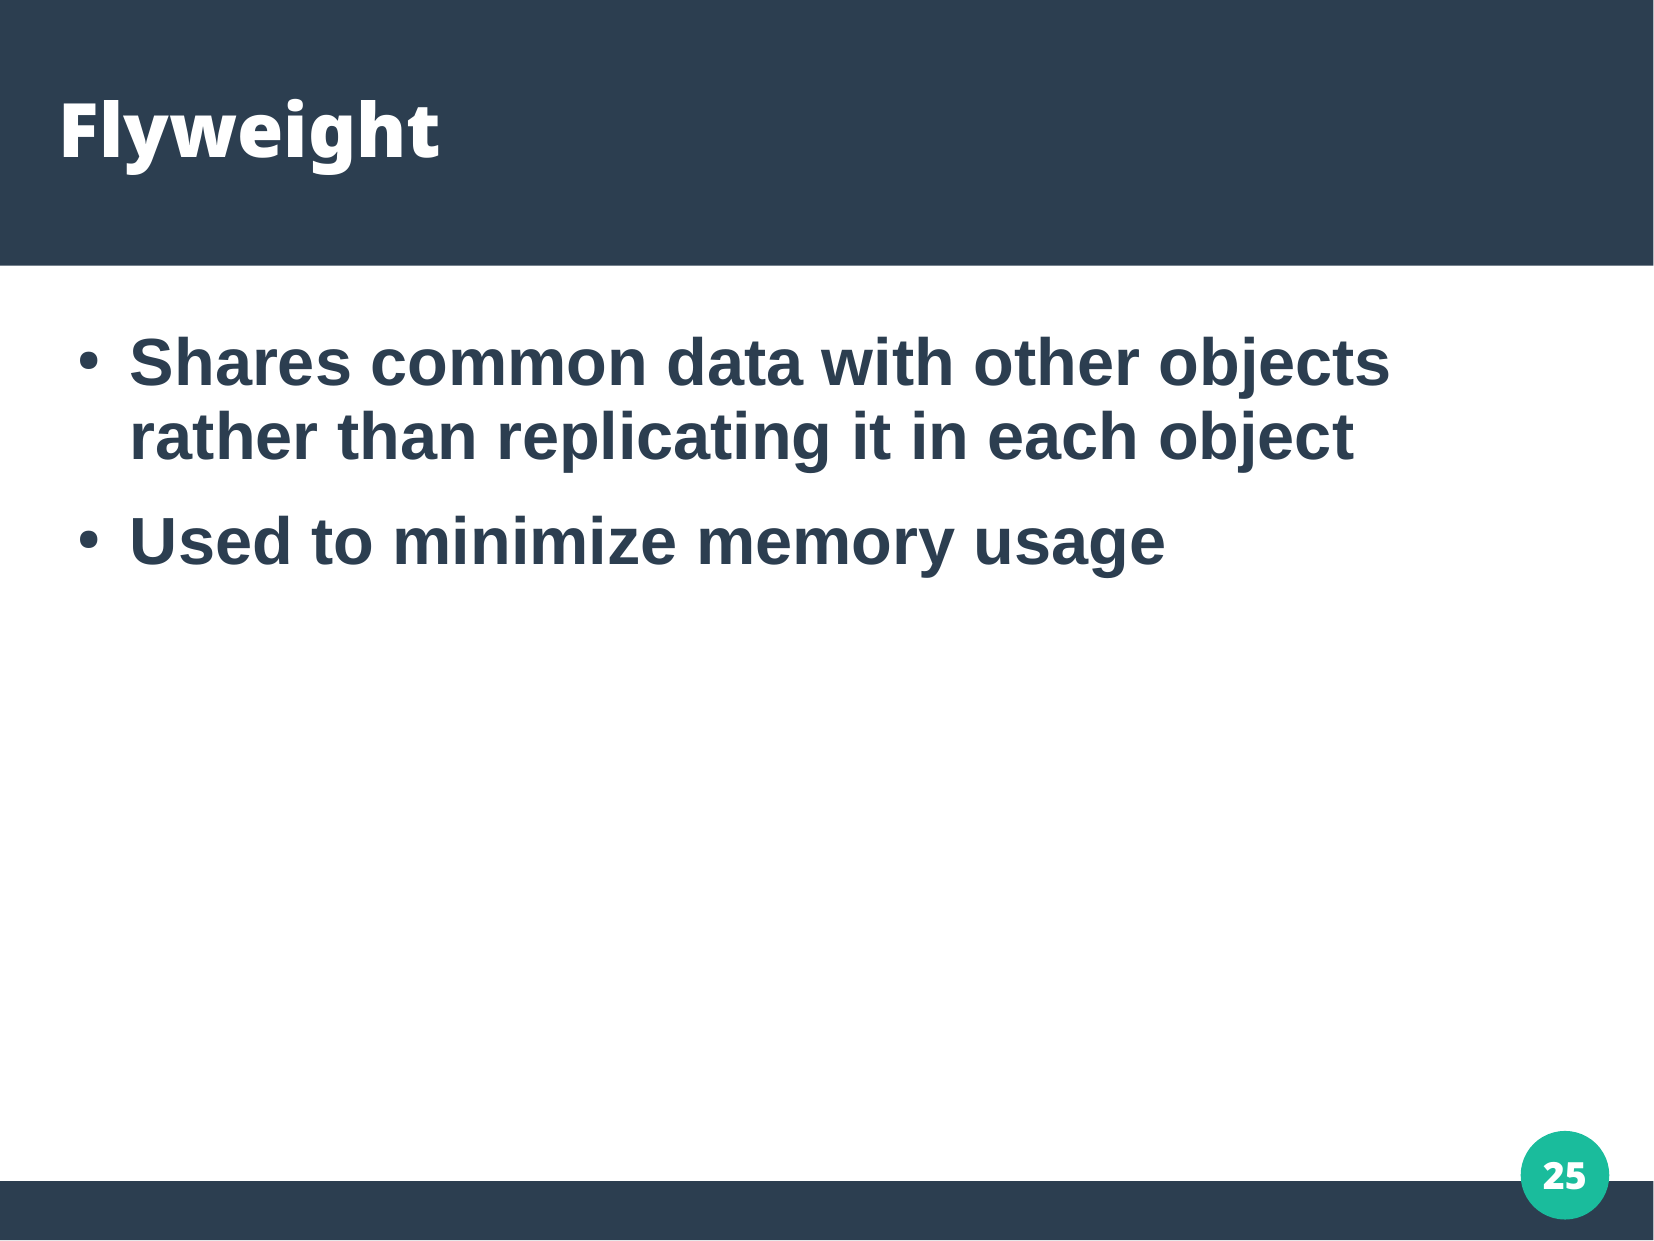

# Flyweight
Shares common data with other objects rather than replicating it in each object
Used to minimize memory usage
25